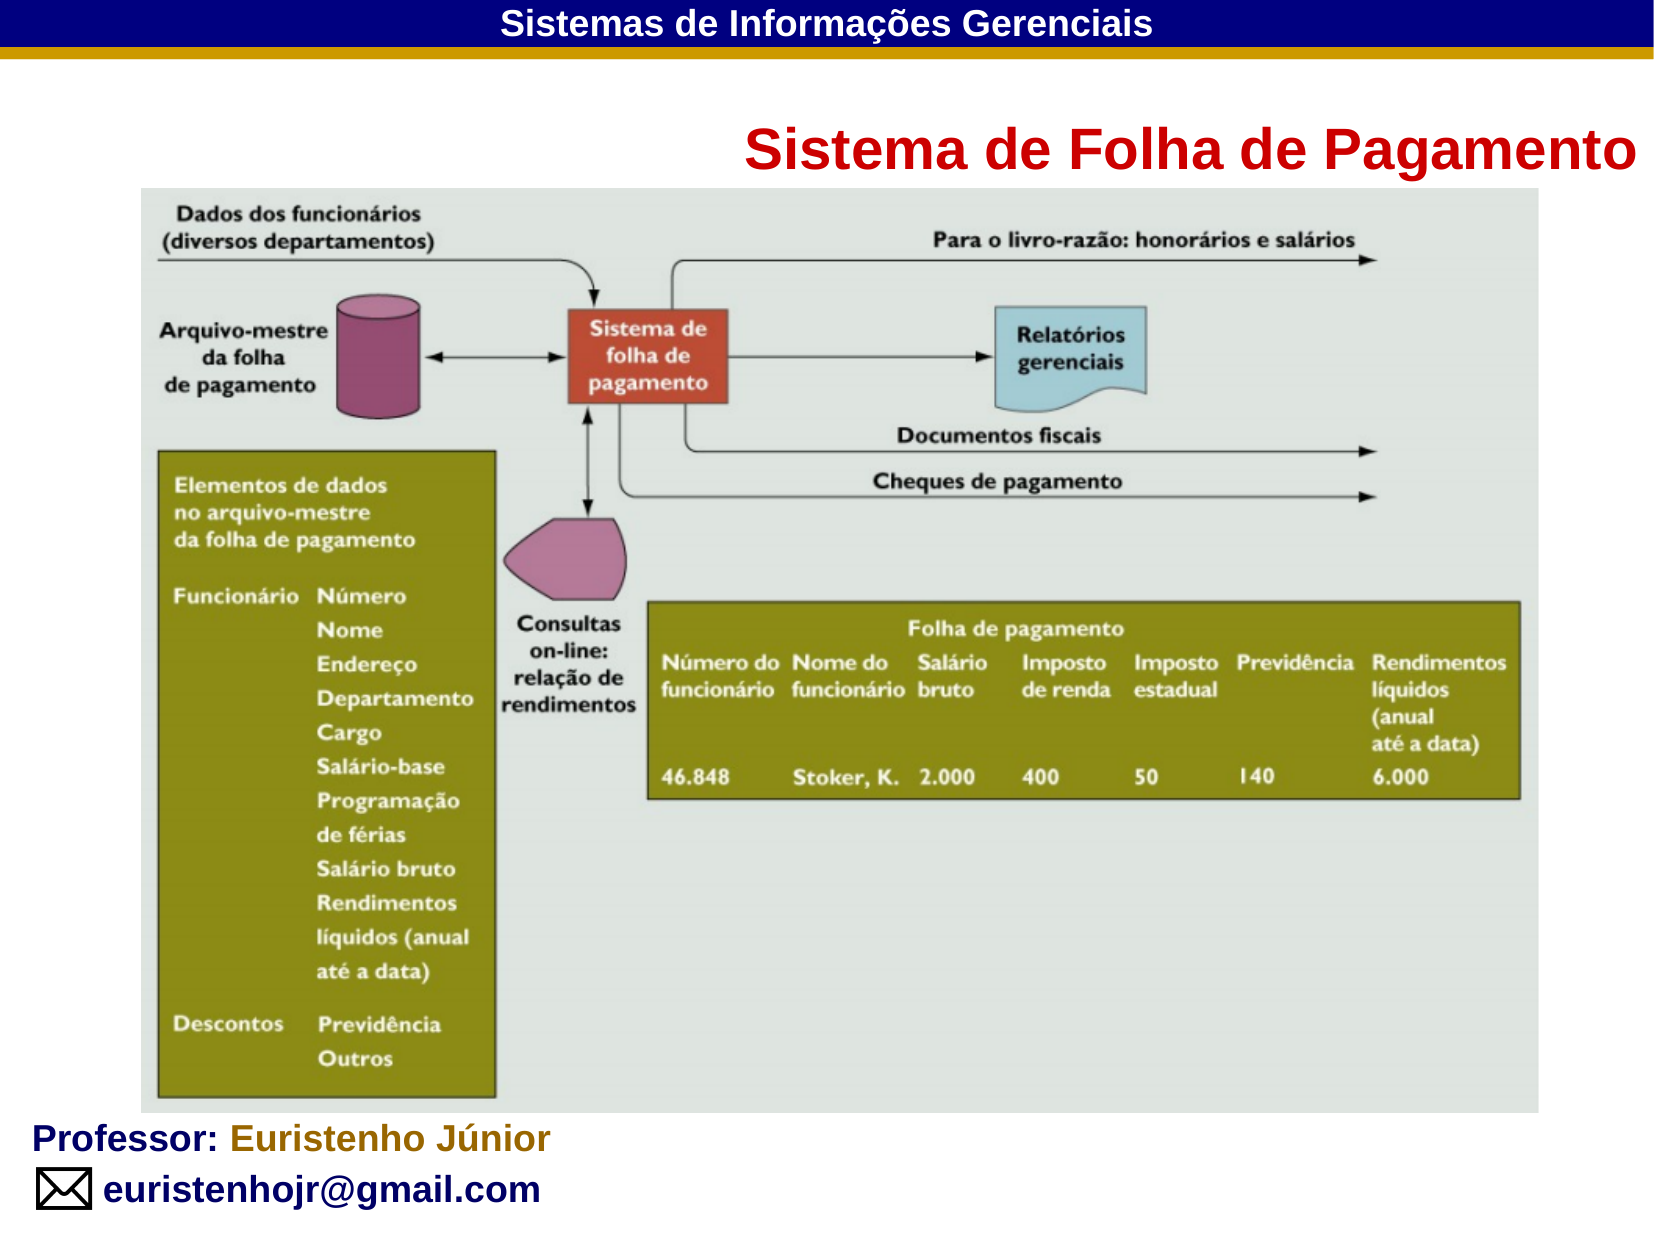

Empreendedorismo
Sistemas de Informações Gerenciais
Sistema de Folha de Pagamento
Professor: Euristenho Júnior
euristenhojr@gmail.com